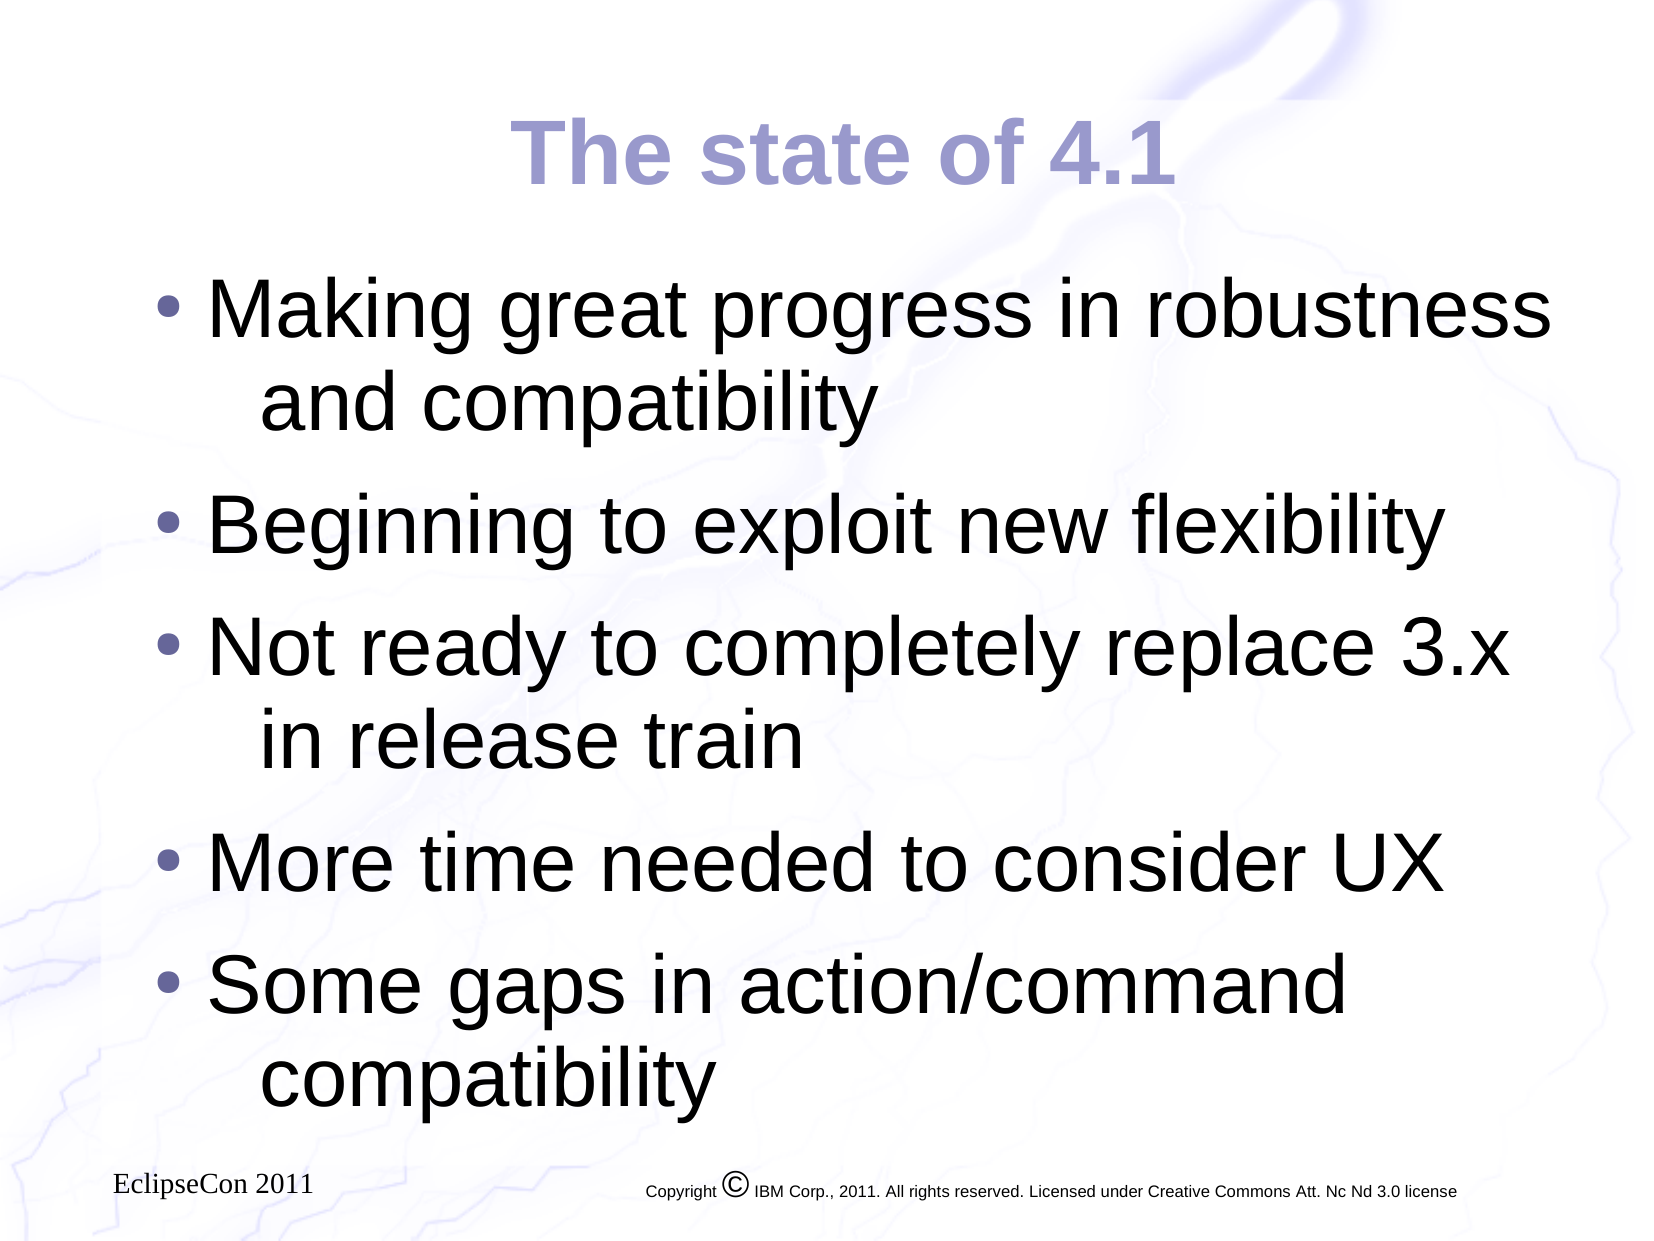

# The state of 4.1
Making great progress in robustness and compatibility
Beginning to exploit new flexibility
Not ready to completely replace 3.x in release train
More time needed to consider UX
Some gaps in action/command compatibility